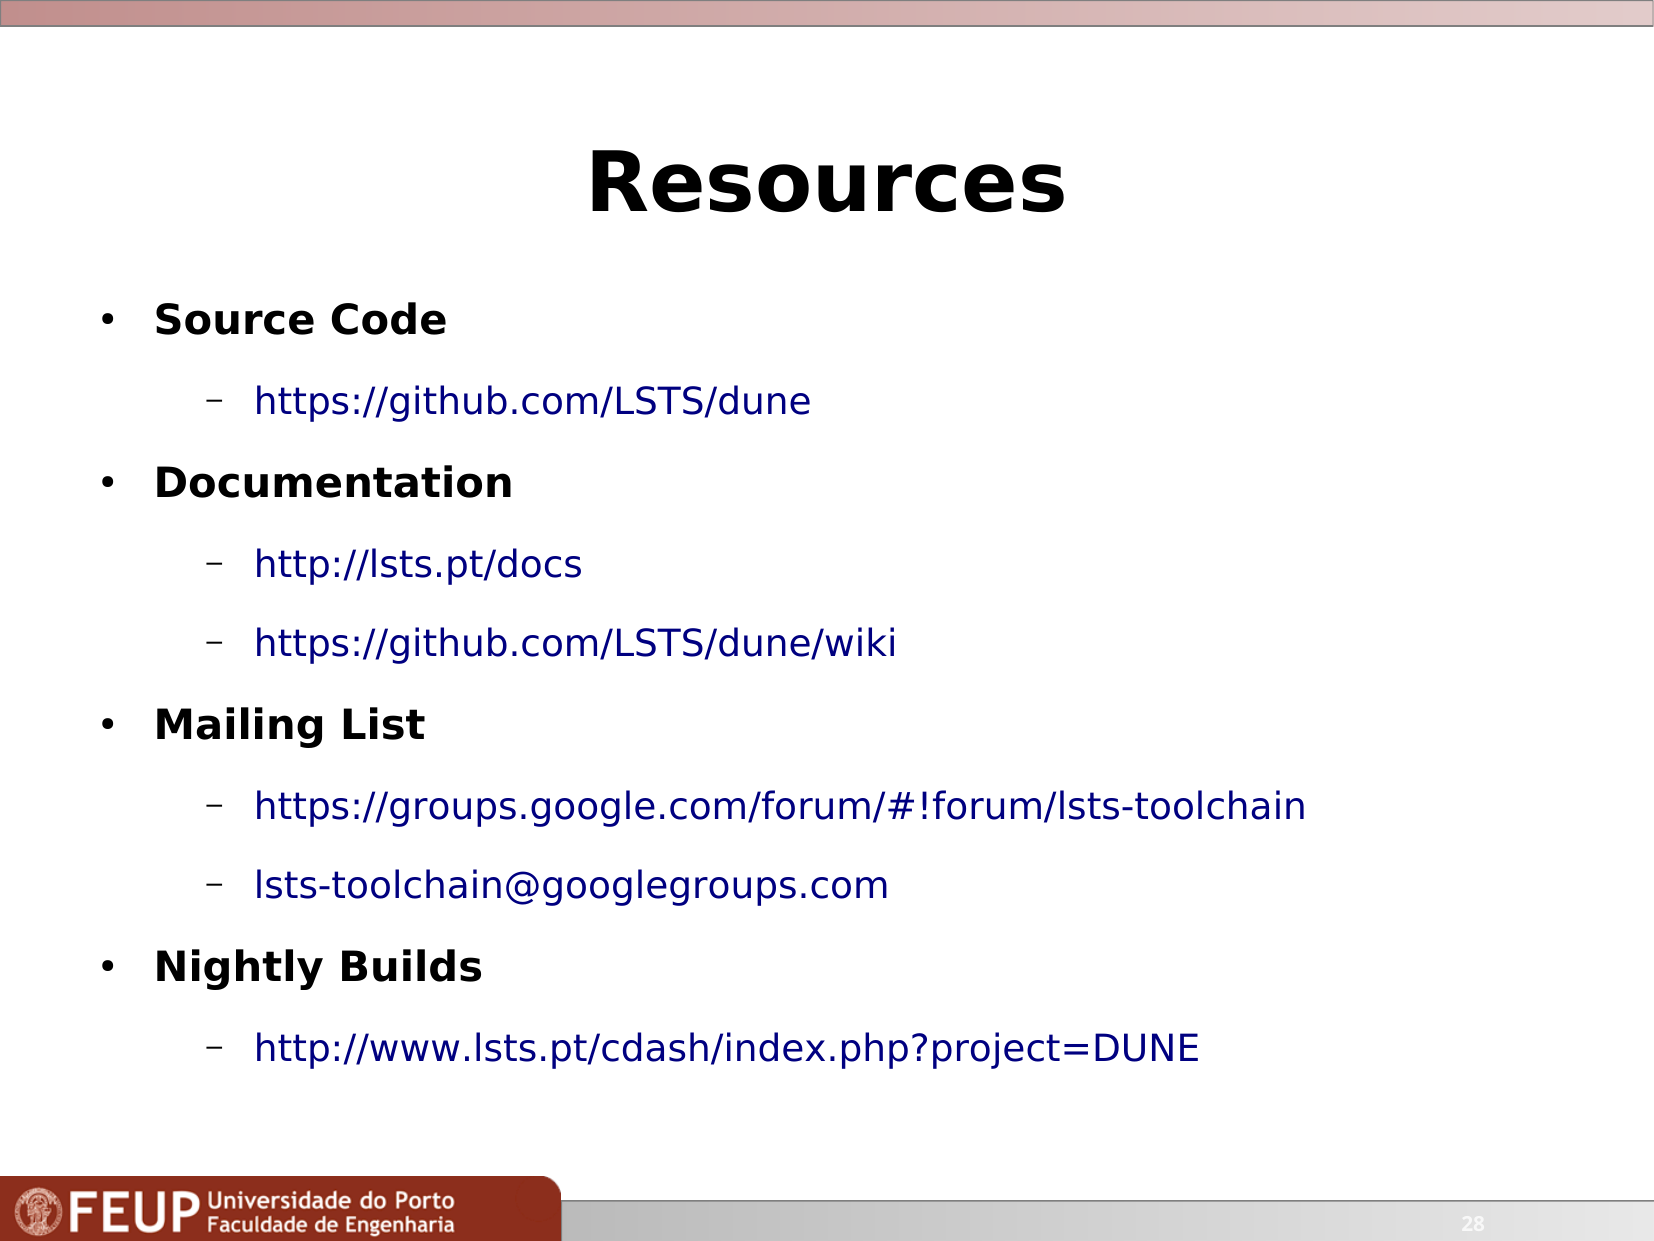

# Resources
Source Code
https://github.com/LSTS/dune
Documentation
http://lsts.pt/docs
https://github.com/LSTS/dune/wiki
Mailing List
https://groups.google.com/forum/#!forum/lsts-toolchain
lsts-toolchain@googlegroups.com
Nightly Builds
http://www.lsts.pt/cdash/index.php?project=DUNE